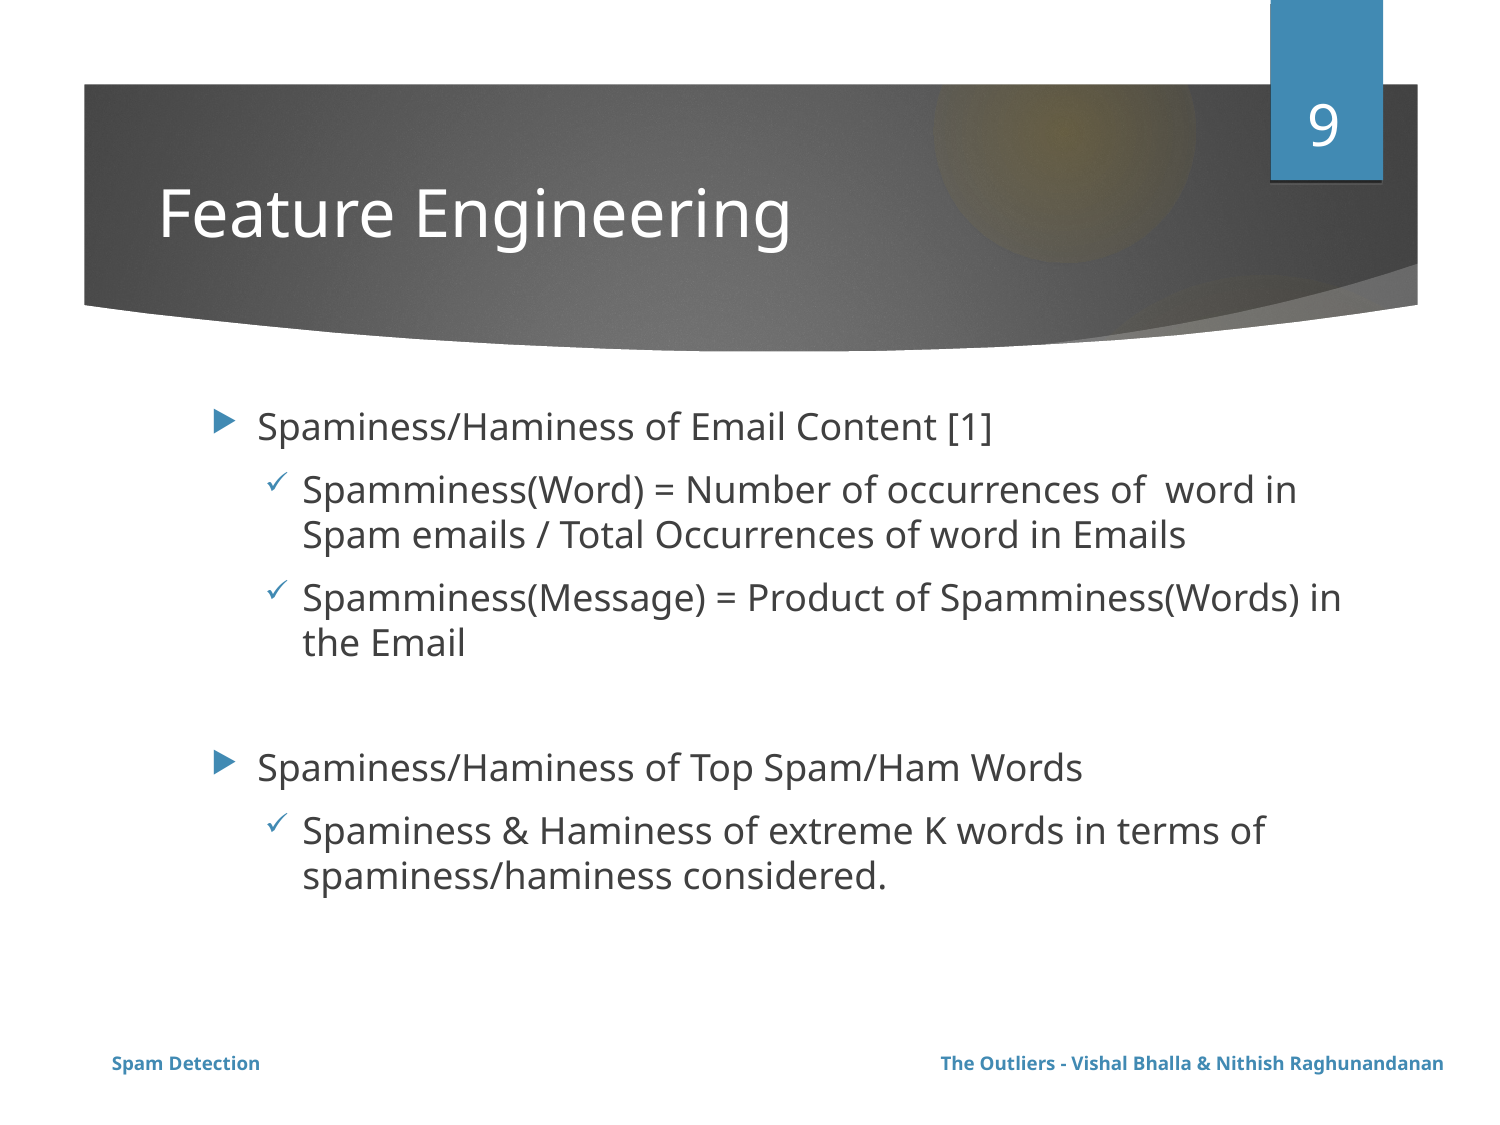

# Feature Engineering
Spaminess/Haminess of Email Content [1]
Spamminess(Word) = Number of occurrences of word in Spam emails / Total Occurrences of word in Emails
Spamminess(Message) = Product of Spamminess(Words) in the Email
Spaminess/Haminess of Top Spam/Ham Words
Spaminess & Haminess of extreme K words in terms of spaminess/haminess considered.
The Outliers - Vishal Bhalla & Nithish Raghunandanan
Spam Detection